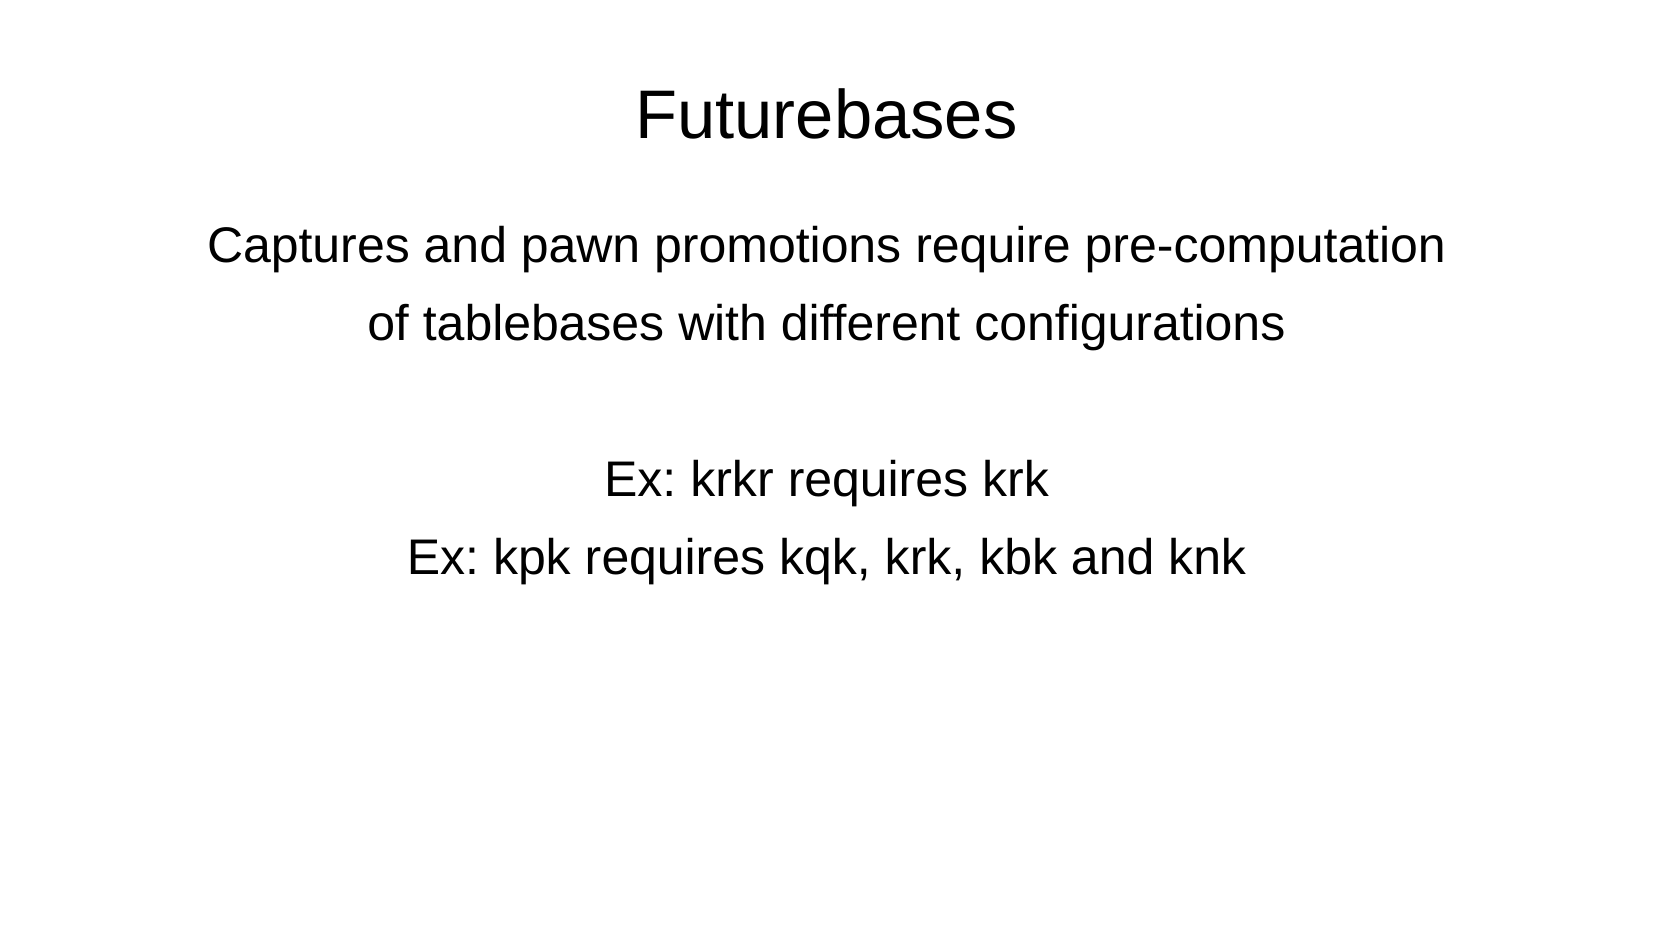

# Futurebases
Captures and pawn promotions require pre-computation
of tablebases with different configurations
Ex: krkr requires krk
Ex: kpk requires kqk, krk, kbk and knk